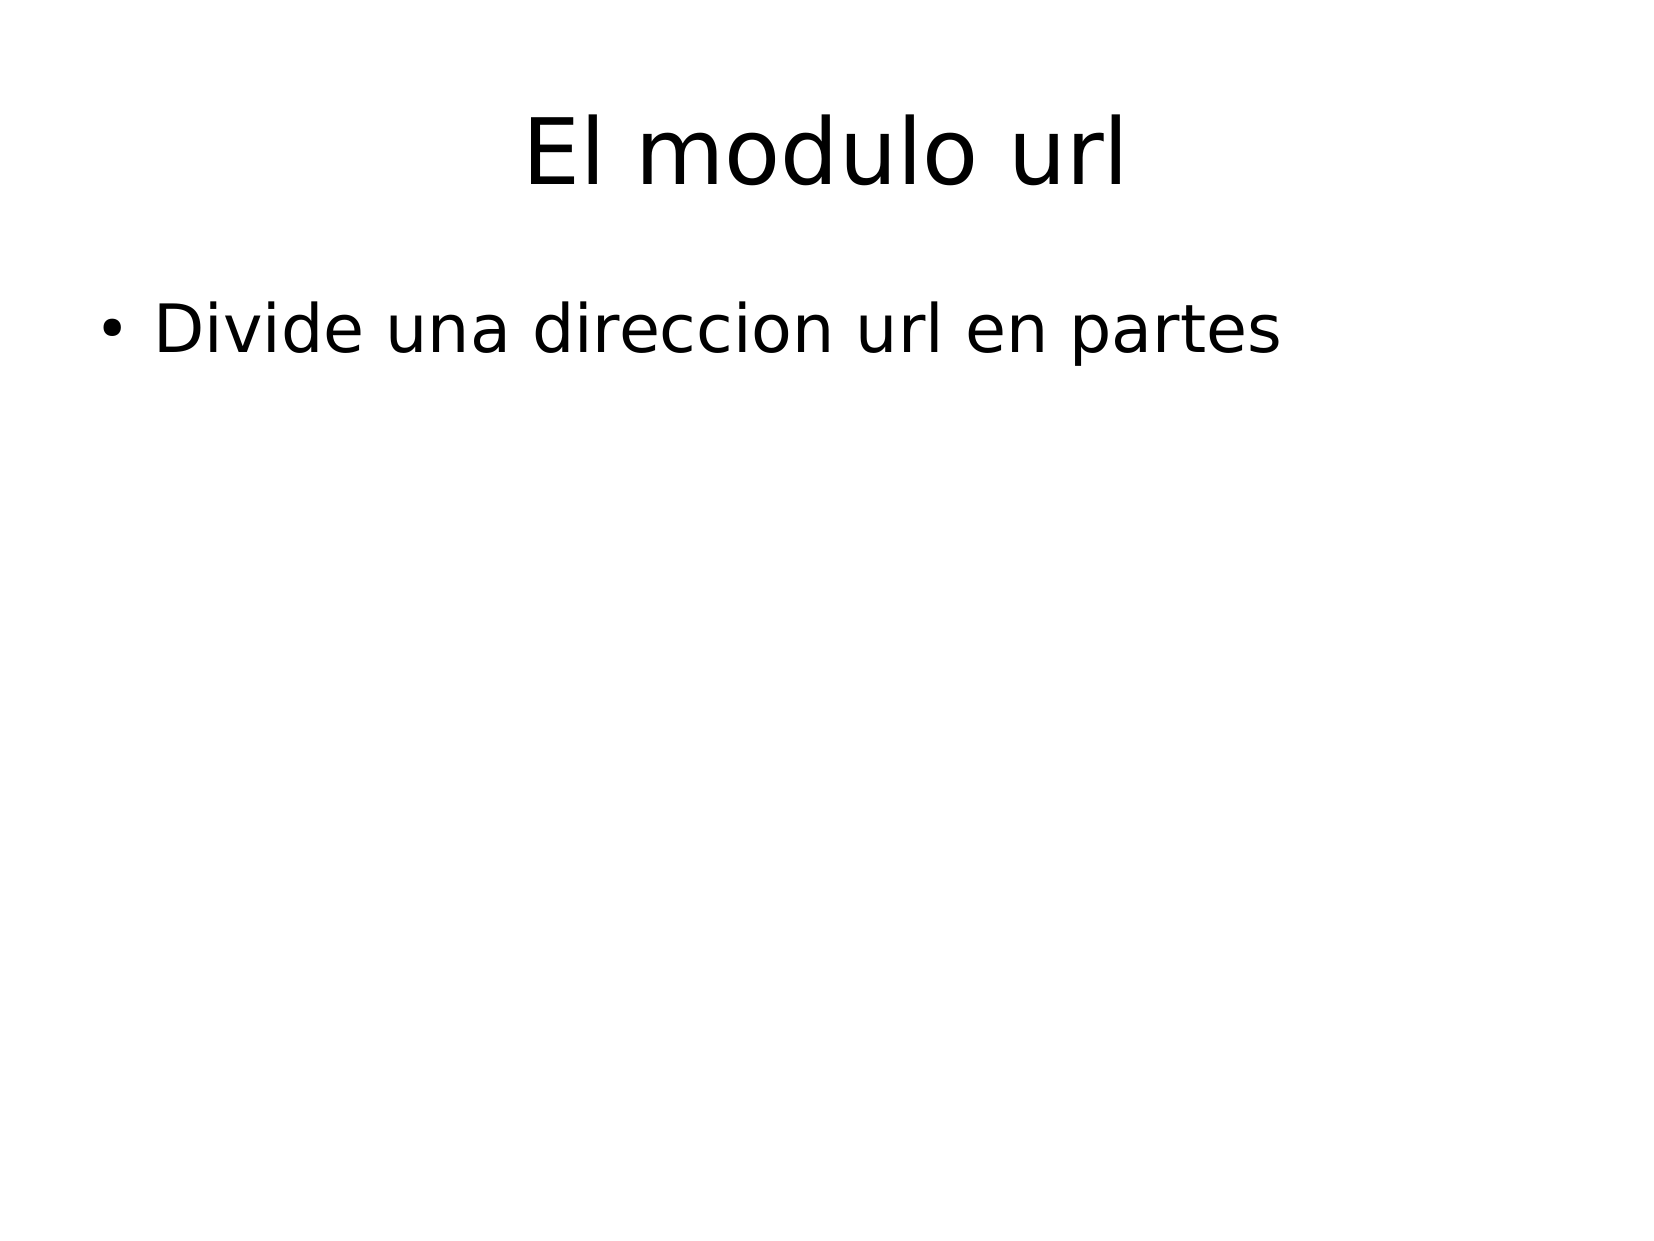

# El modulo url
Divide una direccion url en partes